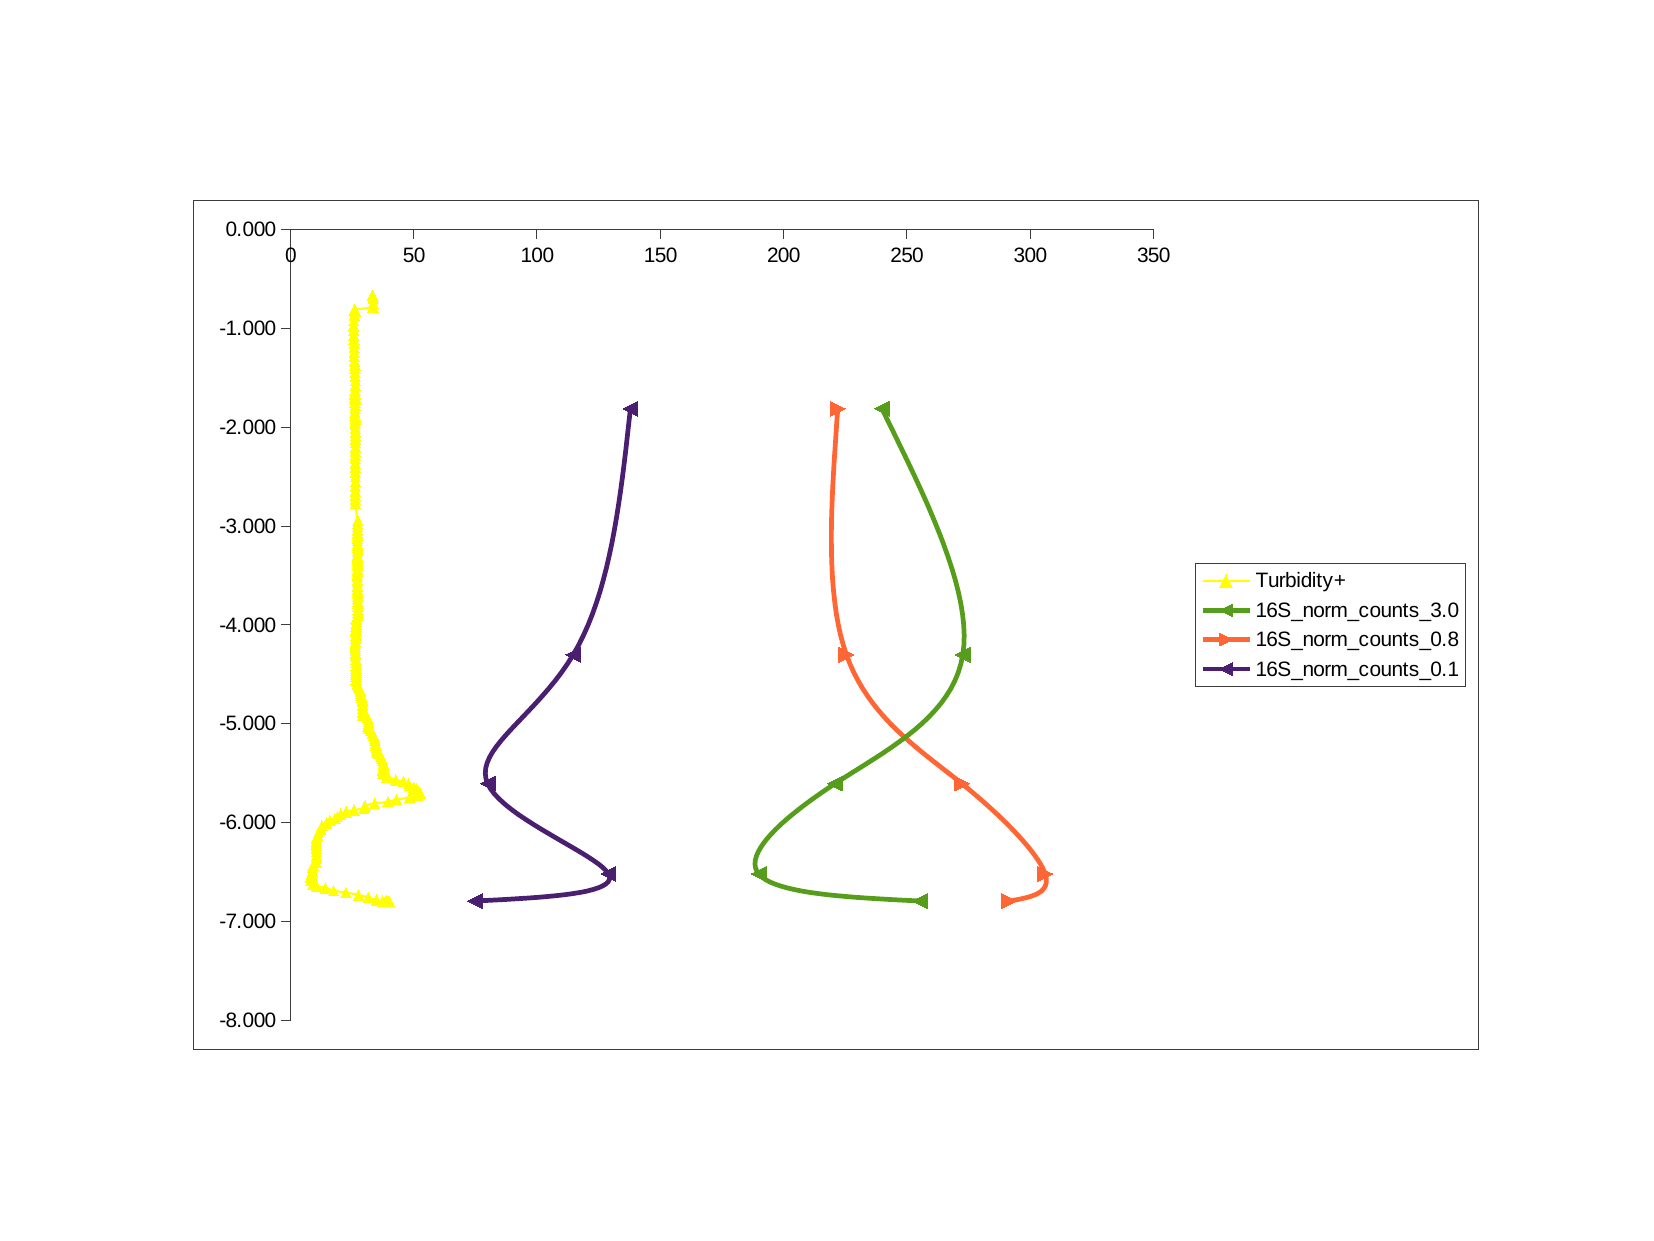

### Chart
| Category | Turbidity+ | 16S_norm_counts_3.0 | 16S_norm_counts_0.8 | 16S_norm_counts_0.1 |
|---|---|---|---|---|